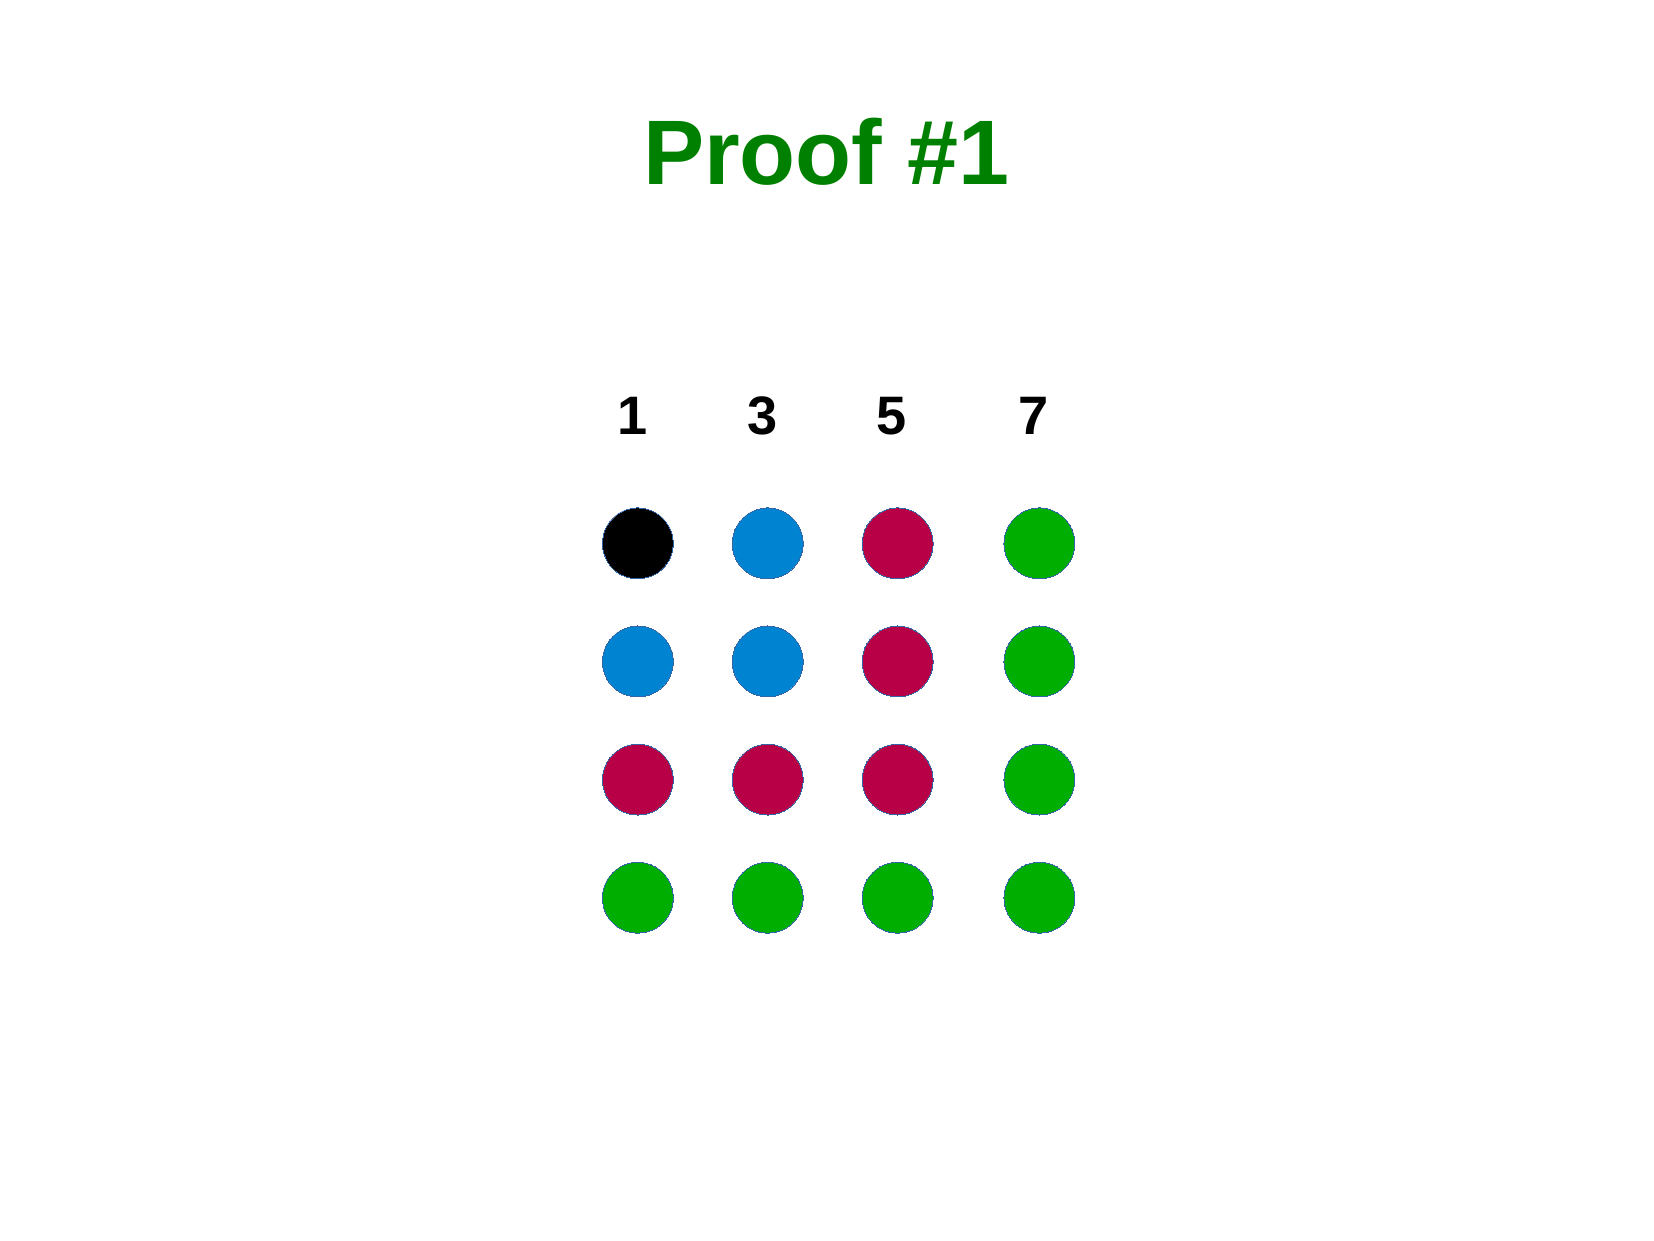

# Proof #1
1
3
5
7